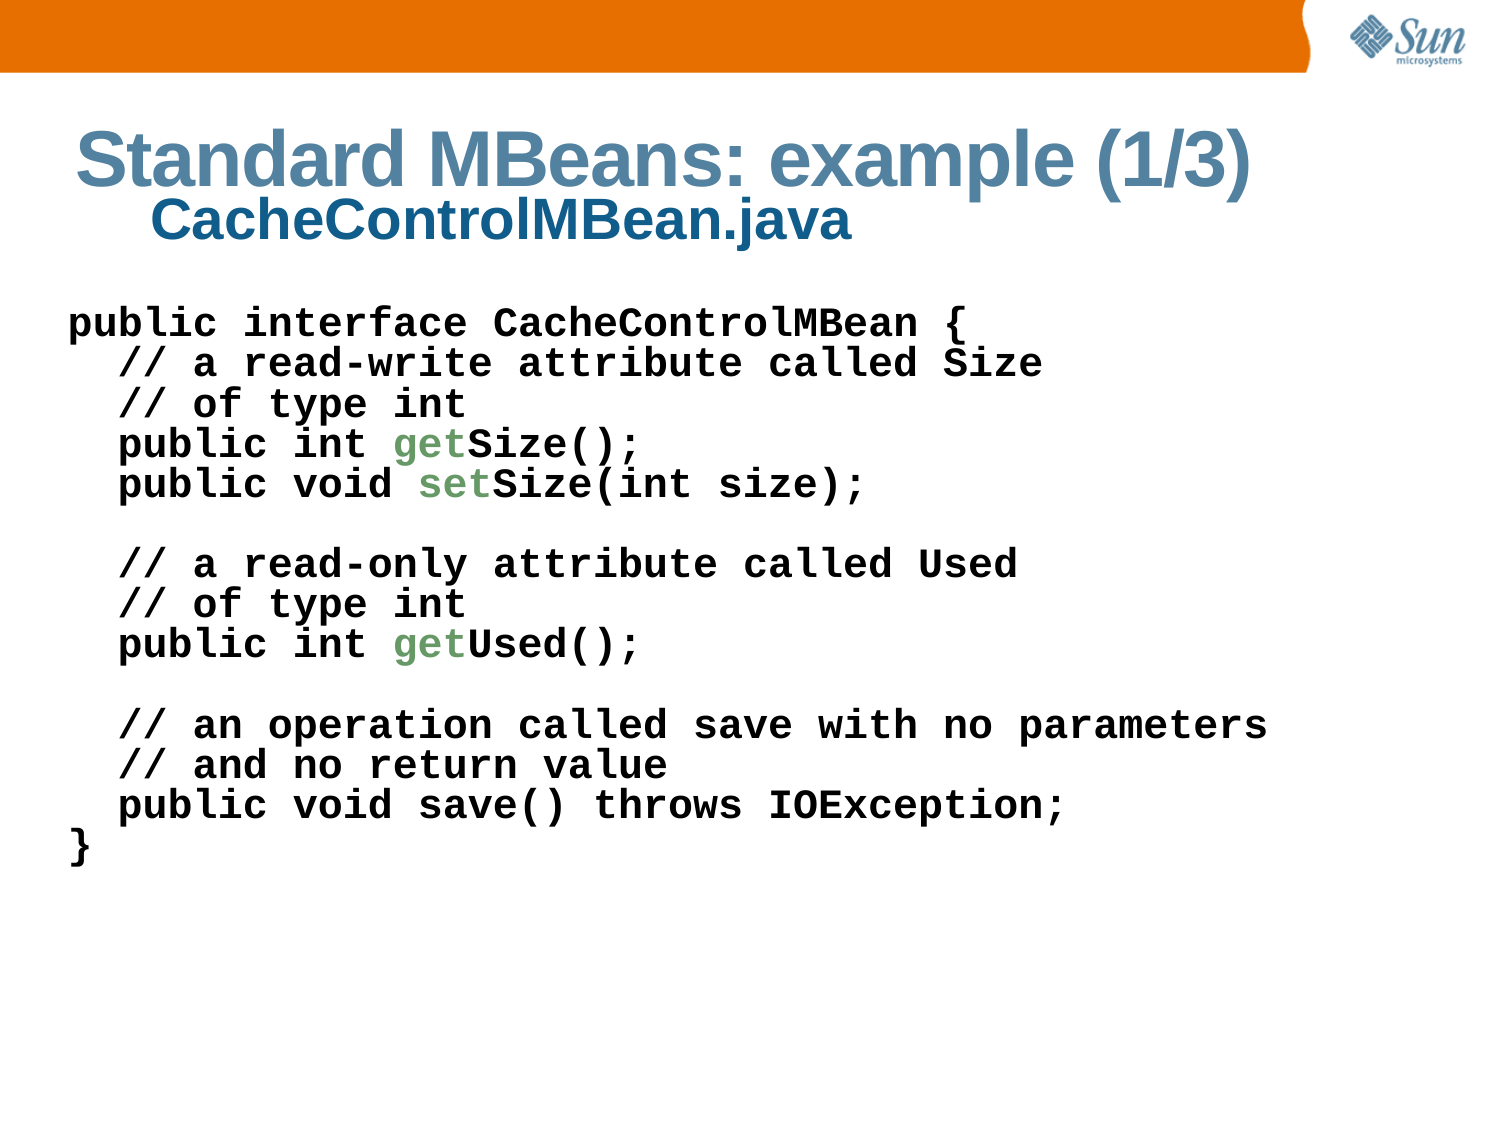

# Standard MBeans: example (1/3)
CacheControlMBean.java
public interface CacheControlMBean {
 // a read-write attribute called Size
 // of type int
 public int getSize();
 public void setSize(int size);
 // a read-only attribute called Used
 // of type int
 public int getUsed();
 // an operation called save with no parameters
 // and no return value
 public void save() throws IOException;
}